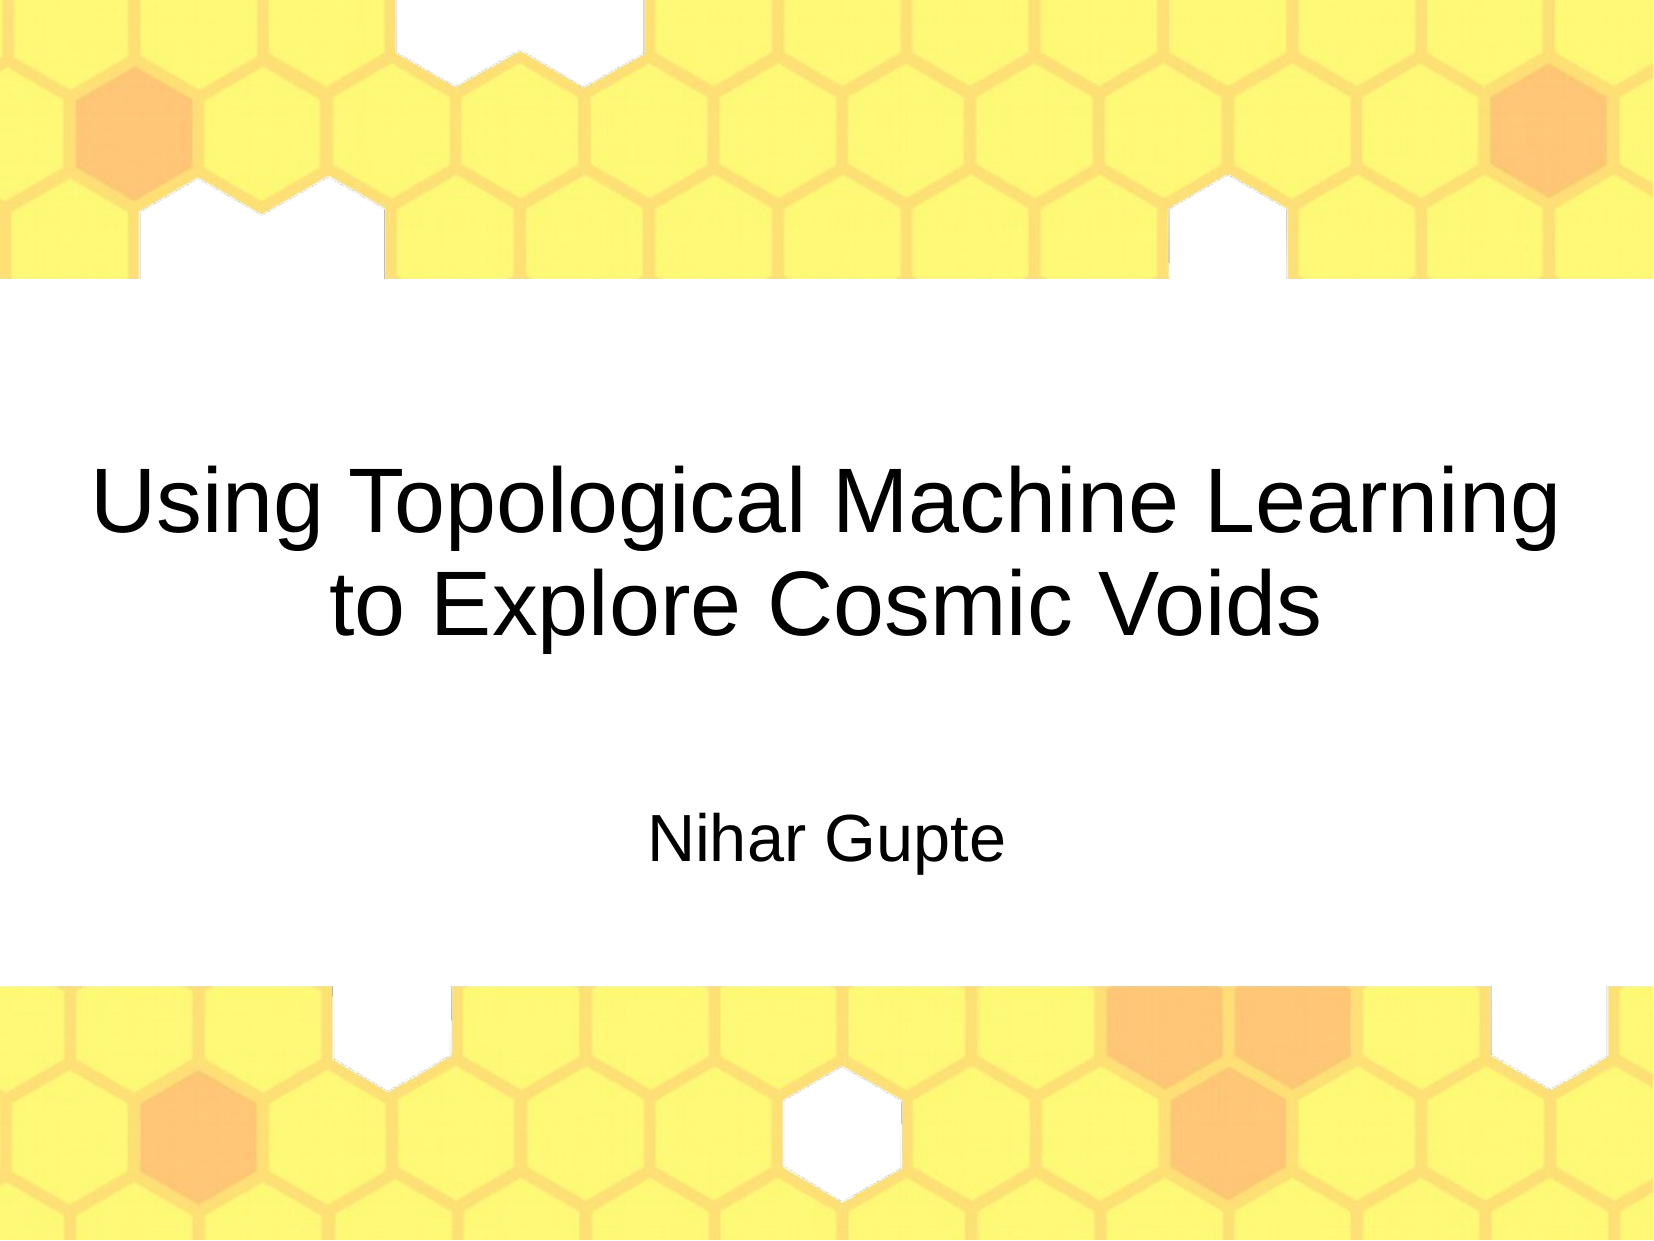

# Using Topological Machine Learning to Explore Cosmic Voids
Nihar Gupte